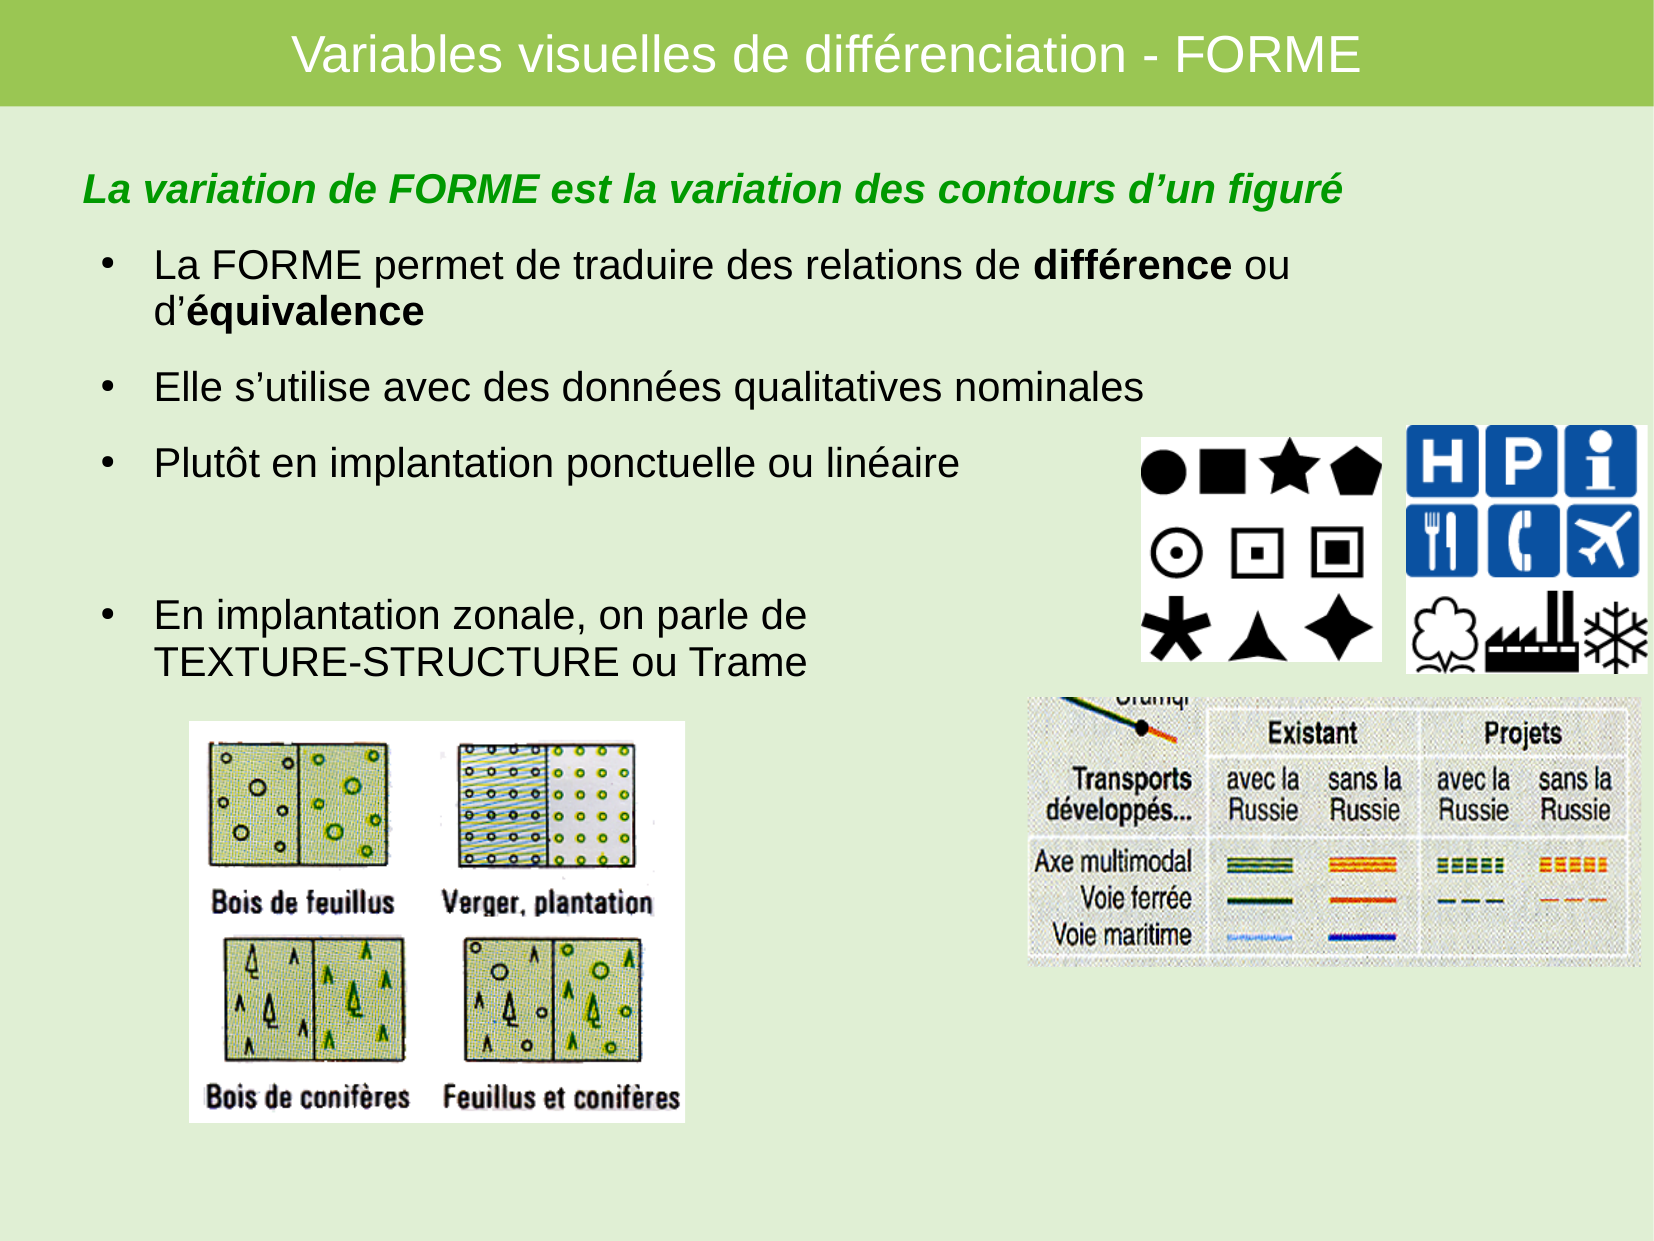

# Variables visuelles de différenciation - FORME
La variation de FORME est la variation des contours d’un figuré
La FORME permet de traduire des relations de différence ou d’équivalence
Elle s’utilise avec des données qualitatives nominales
Plutôt en implantation ponctuelle ou linéaire
En implantation zonale, on parle de
TEXTURE-STRUCTURE ou Trame